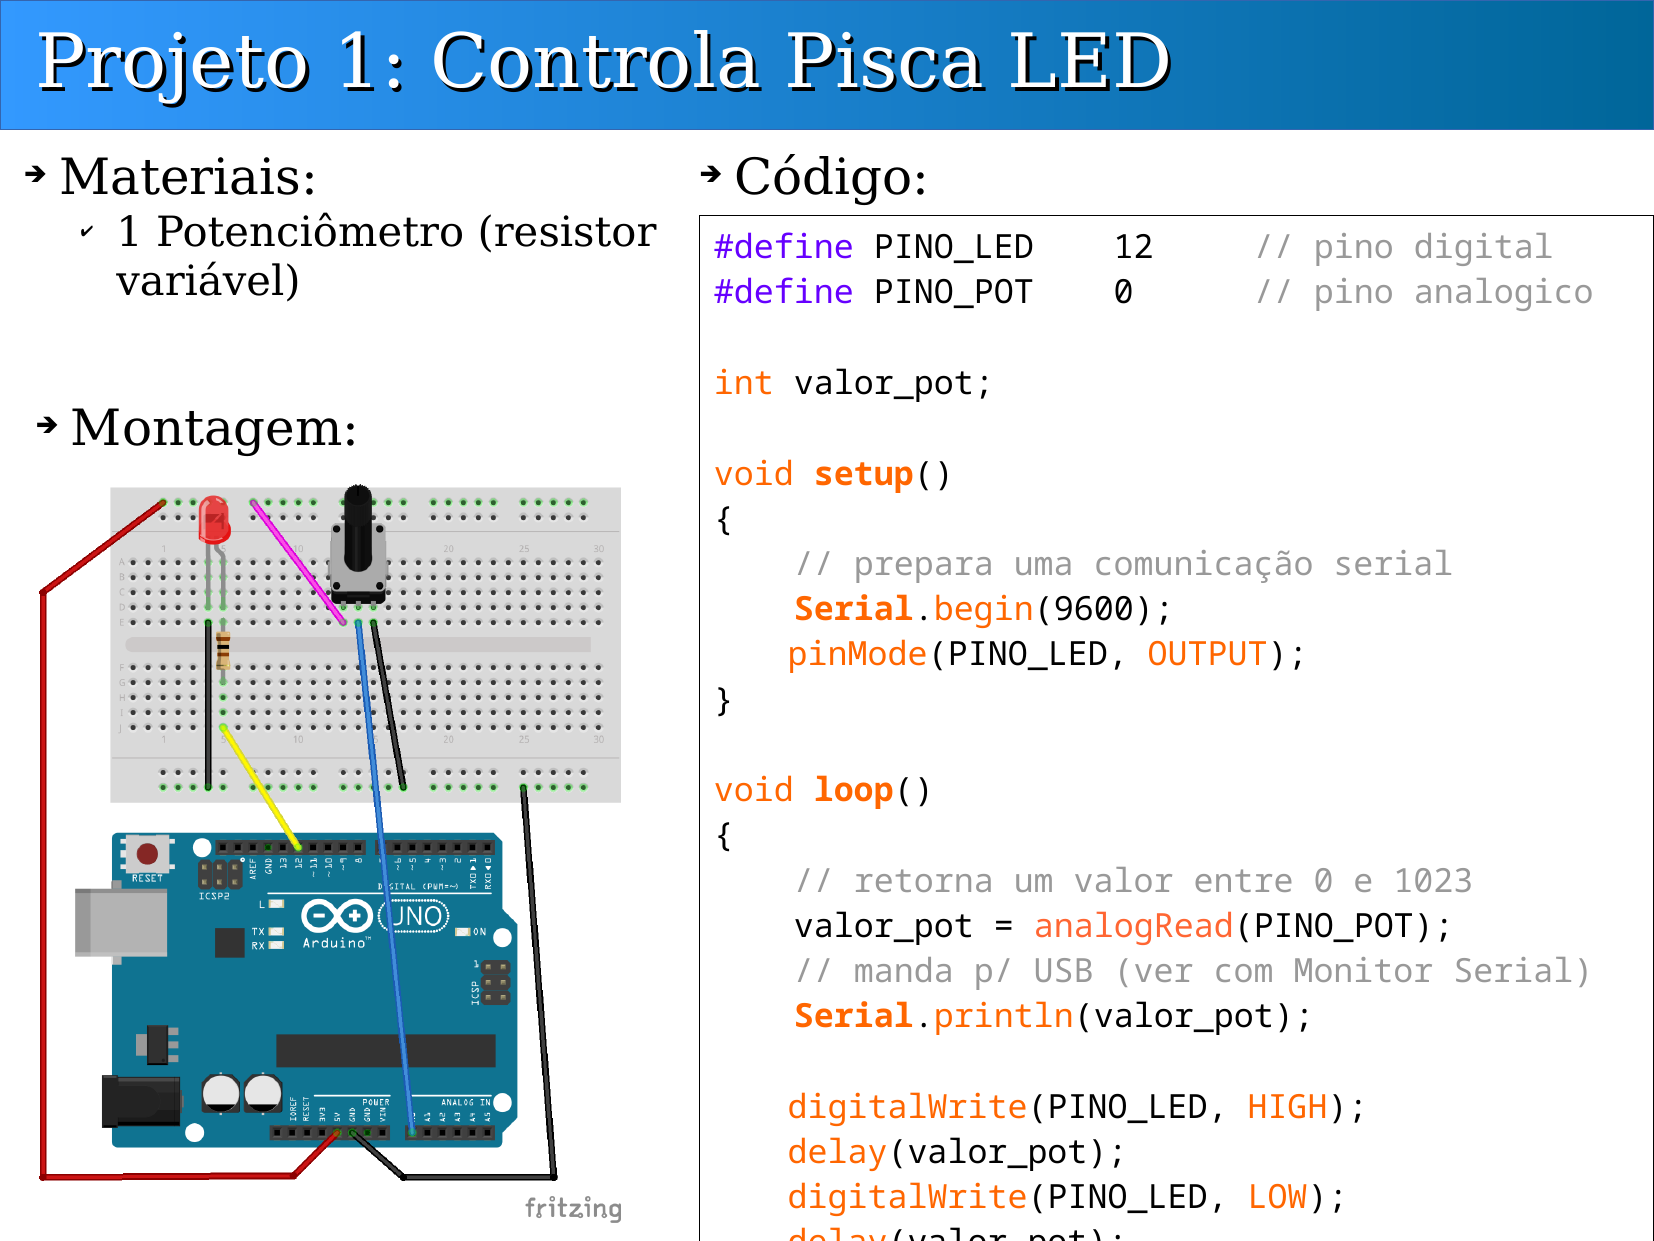

# Projeto 1: Controla Pisca LED
Materiais:
Código:
1 Potenciômetro (resistor variável)
#define PINO_LED 12 // pino digital
#define PINO_POT 0 // pino analogico
int valor_pot;
void setup()
{
 // prepara uma comunicação serial
 Serial.begin(9600);
	pinMode(PINO_LED, OUTPUT);
}
void loop()
{
 // retorna um valor entre 0 e 1023
 valor_pot = analogRead(PINO_POT);
 // manda p/ USB (ver com Monitor Serial)
 Serial.println(valor_pot);
	digitalWrite(PINO_LED, HIGH);
	delay(valor_pot);
	digitalWrite(PINO_LED, LOW);
	delay(valor_pot);
}
Montagem: